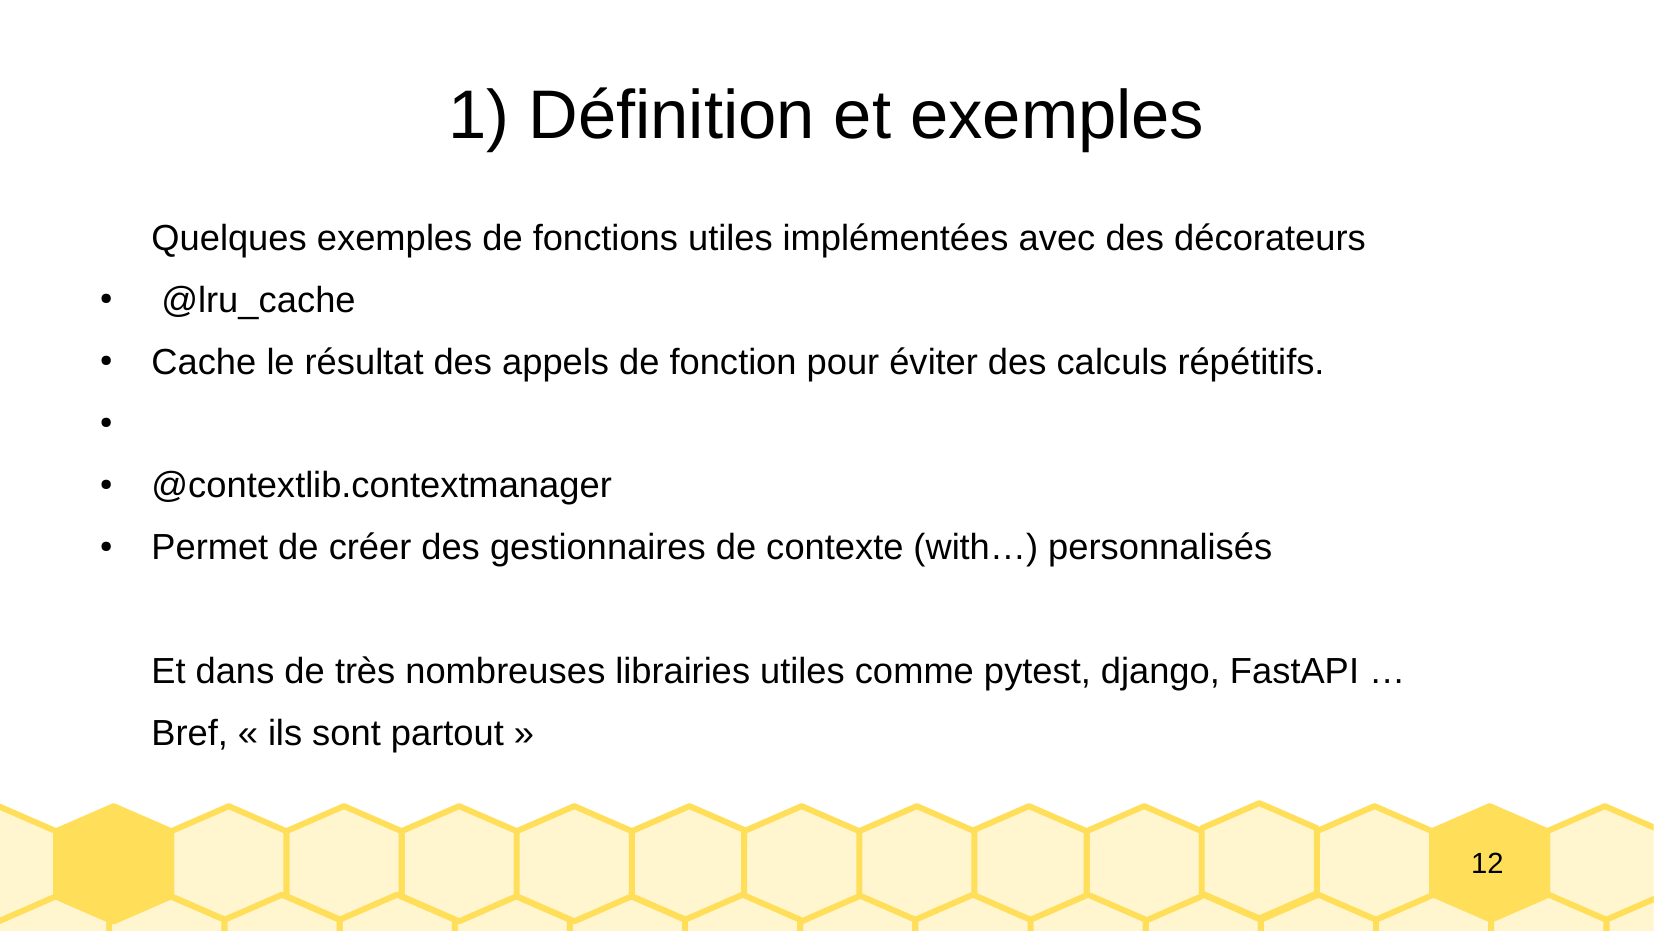

# 1) Définition et exemples
Quelques exemples de fonctions utiles implémentées avec des décorateurs
 @lru_cache
Cache le résultat des appels de fonction pour éviter des calculs répétitifs.
@contextlib.contextmanager
Permet de créer des gestionnaires de contexte (with…) personnalisés
Et dans de très nombreuses librairies utiles comme pytest, django, FastAPI …
Bref, « ils sont partout »